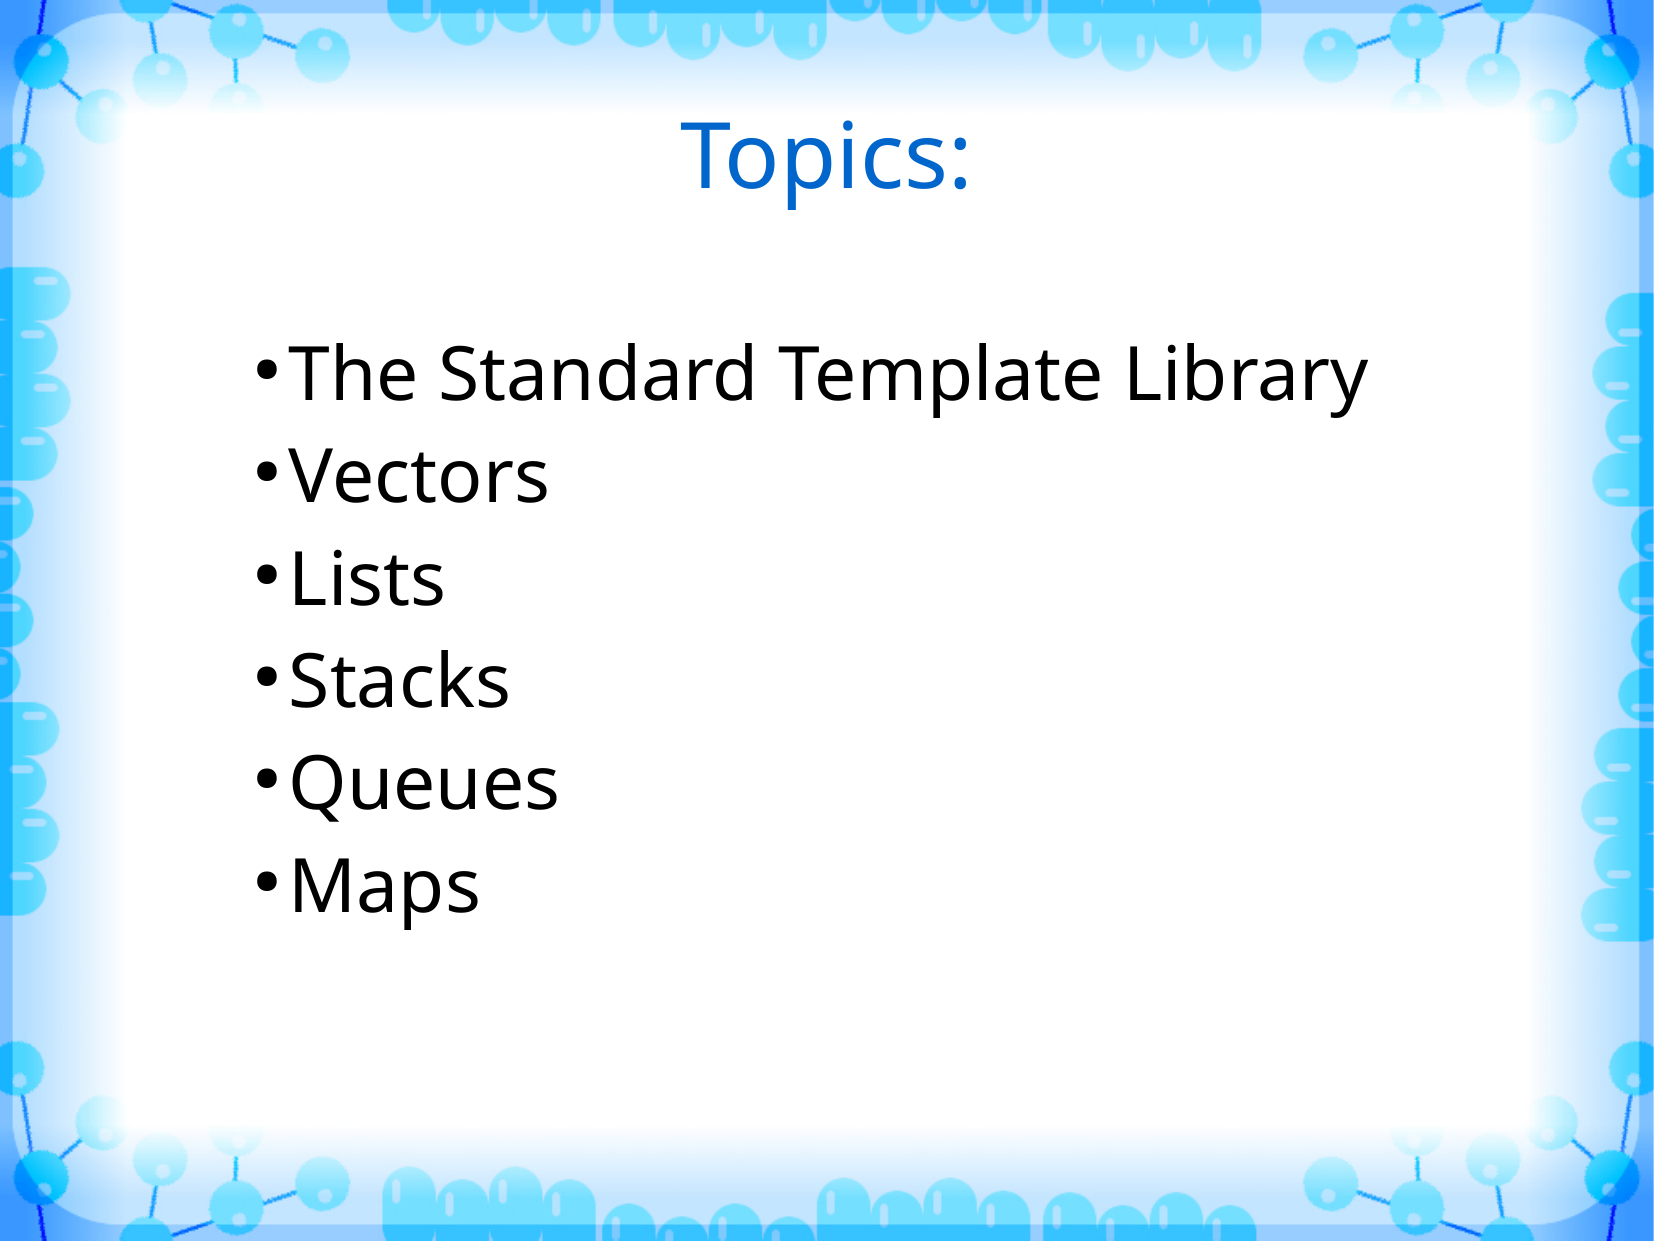

# Topics:
The Standard Template Library
Vectors
Lists
Stacks
Queues
Maps